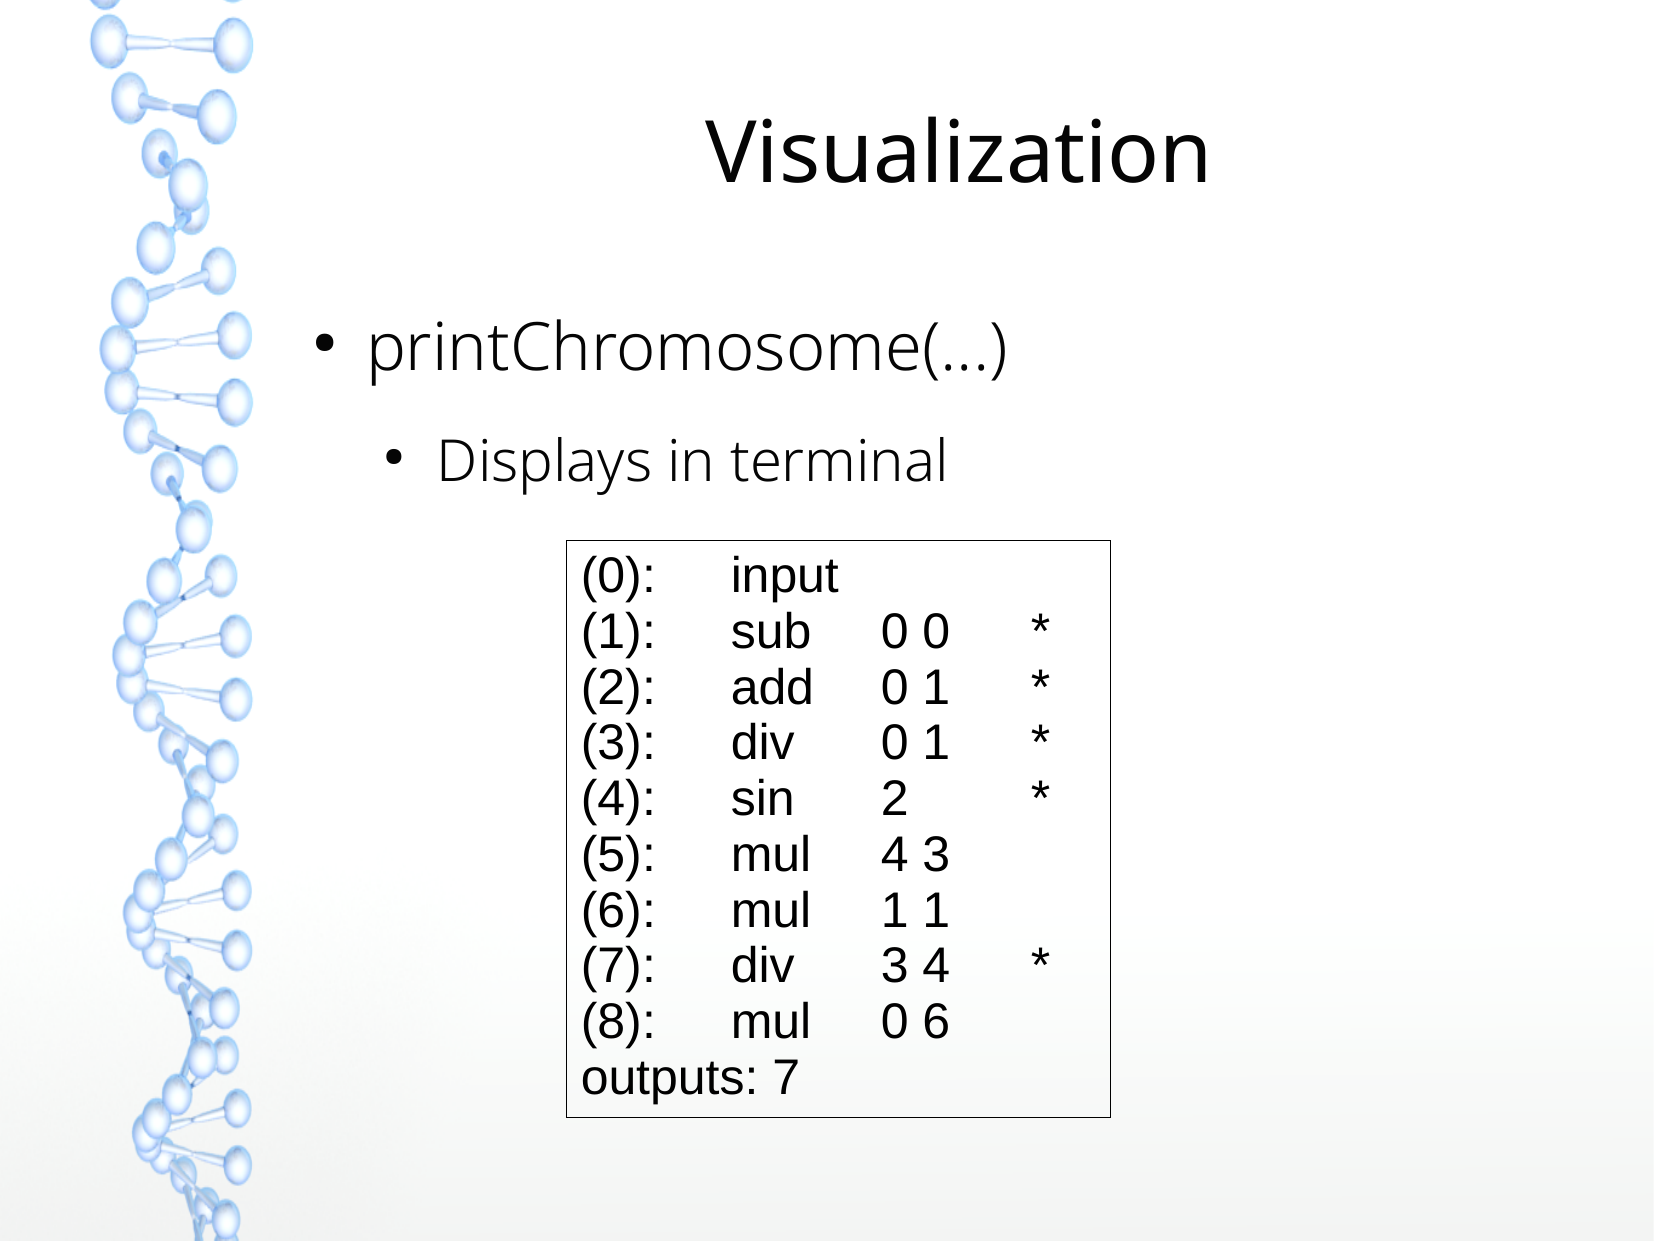

# Visualization
printChromosome(...)
Displays in terminal
(0): 	input
(1):	sub	0 0		*
(2):	add	0 1		*
(3):	div		0 1		*
(4):	sin		2		*
(5):	mul	4 3
(6):	mul	1 1
(7):	div		3 4		*
(8):	mul	0 6
outputs: 7